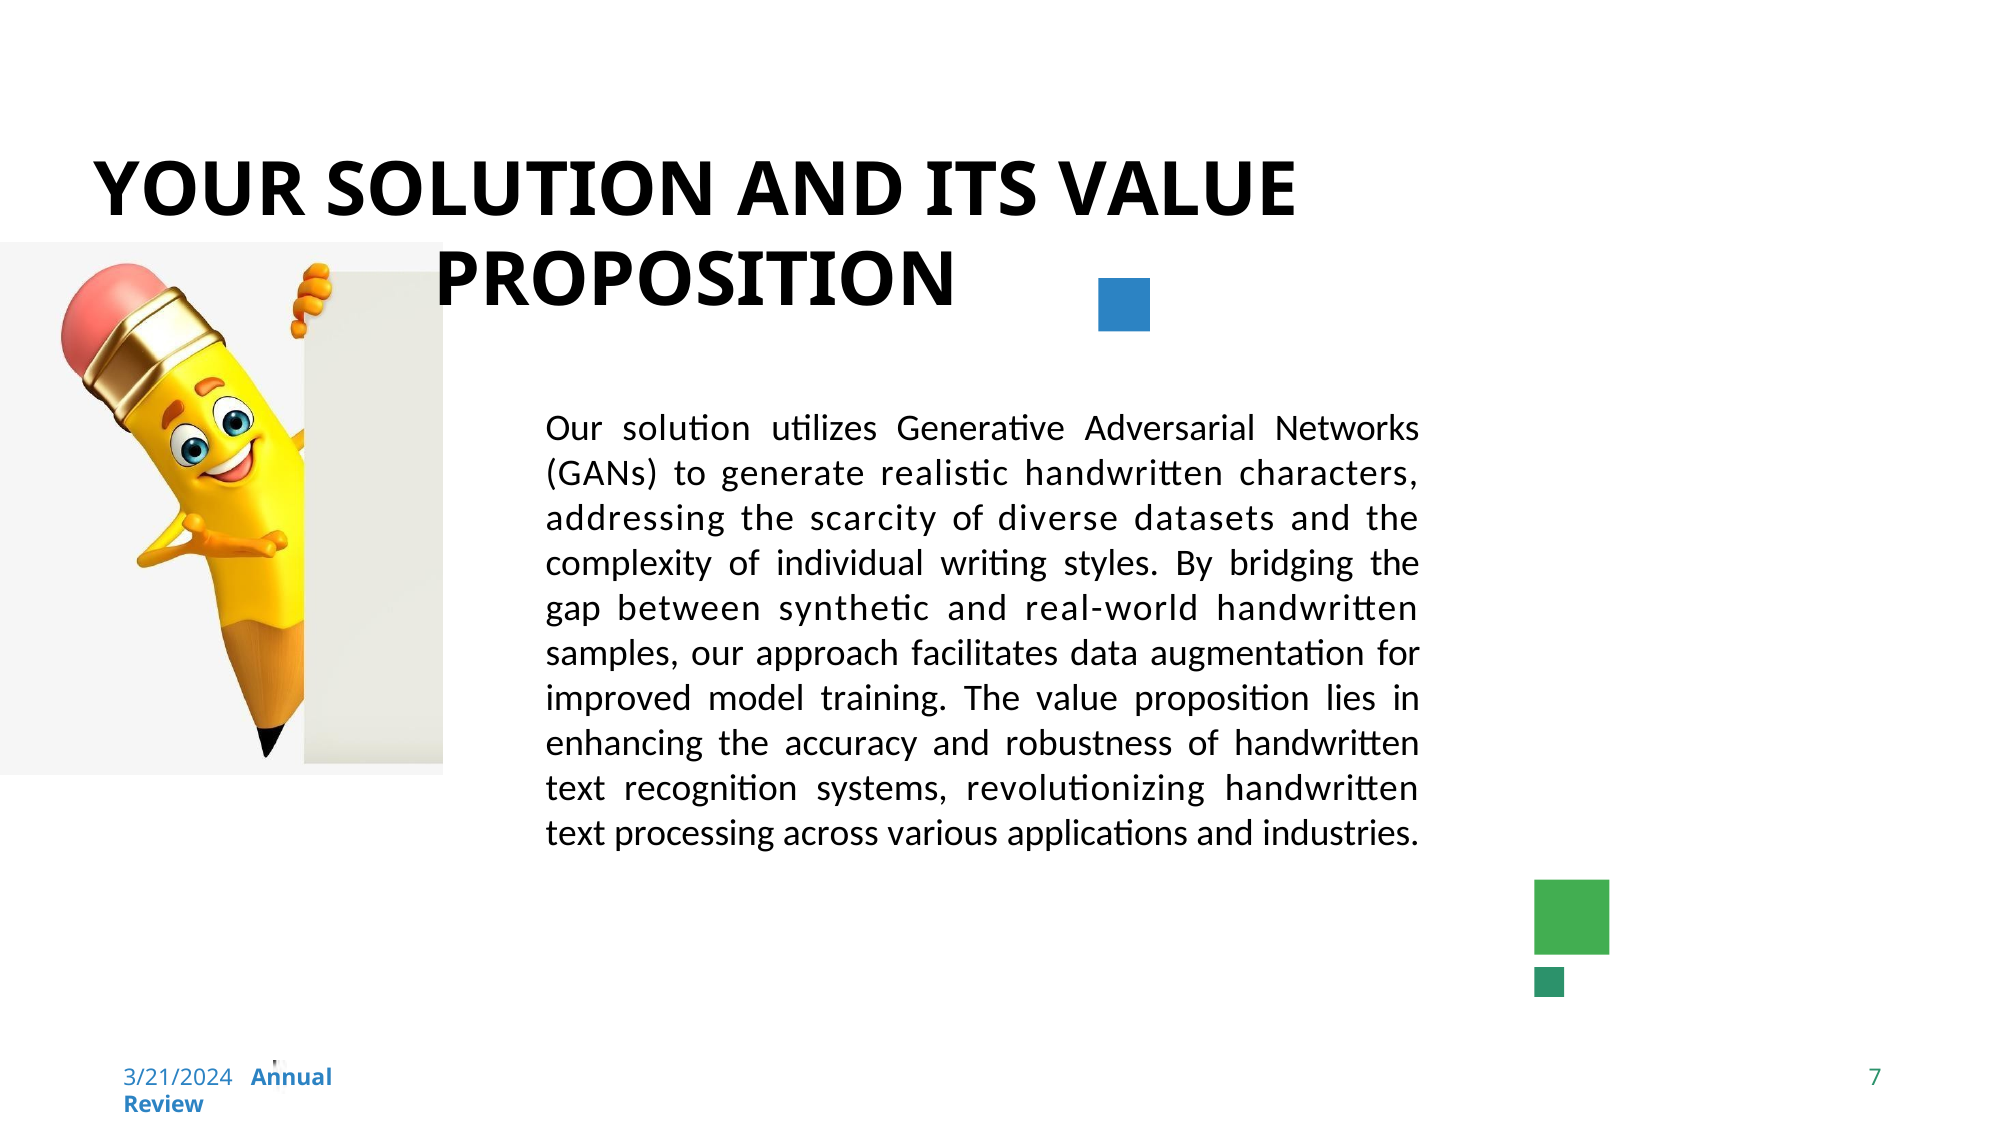

# YOUR SOLUTION AND ITS VALUE PROPOSITION
Our solution utilizes Generative Adversarial Networks (GANs) to generate realistic handwritten characters, addressing the scarcity of diverse datasets and the complexity of individual writing styles. By bridging the gap between synthetic and real-world handwritten samples, our approach facilitates data augmentation for improved model training. The value proposition lies in enhancing the accuracy and robustness of handwritten text recognition systems, revolutionizing handwritten text processing across various applications and industries.
3/21/2024 Annual Review